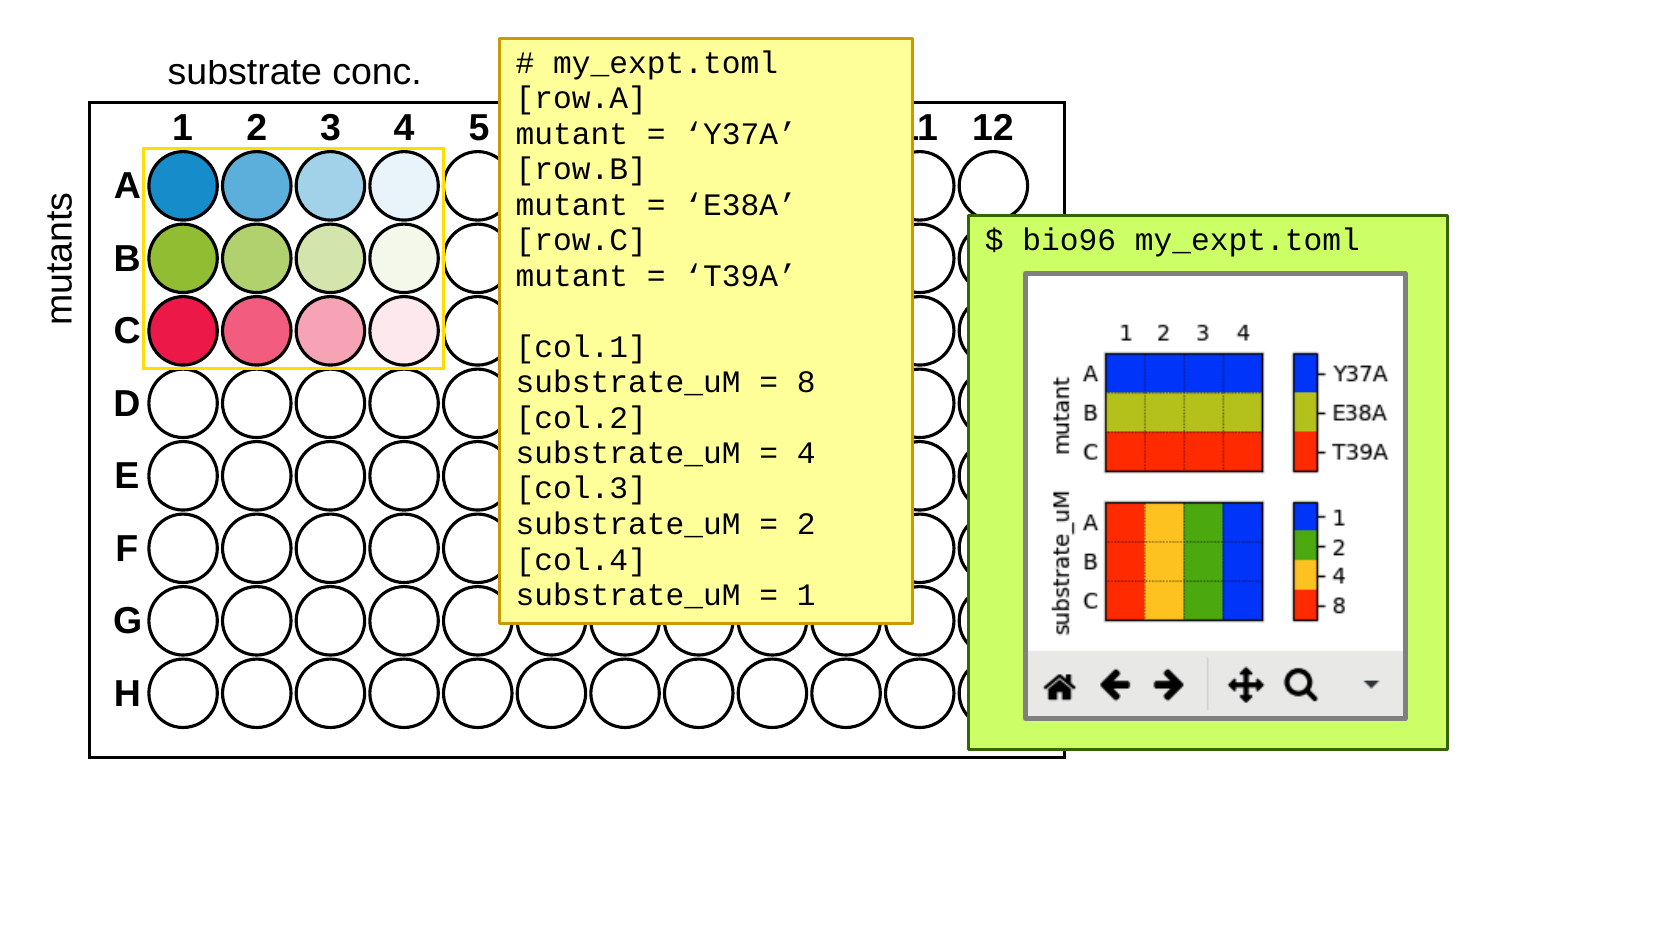

# my_expt.toml
[row.A]
mutant = ‘Y37A’
[row.B]
mutant = ‘E38A’
[row.C]
mutant = ‘T39A’
[col.1]
substrate_uM = 8
[col.2]
substrate_uM = 4
[col.3]
substrate_uM = 2
[col.4]
substrate_uM = 1
$ bio96 my_expt.toml